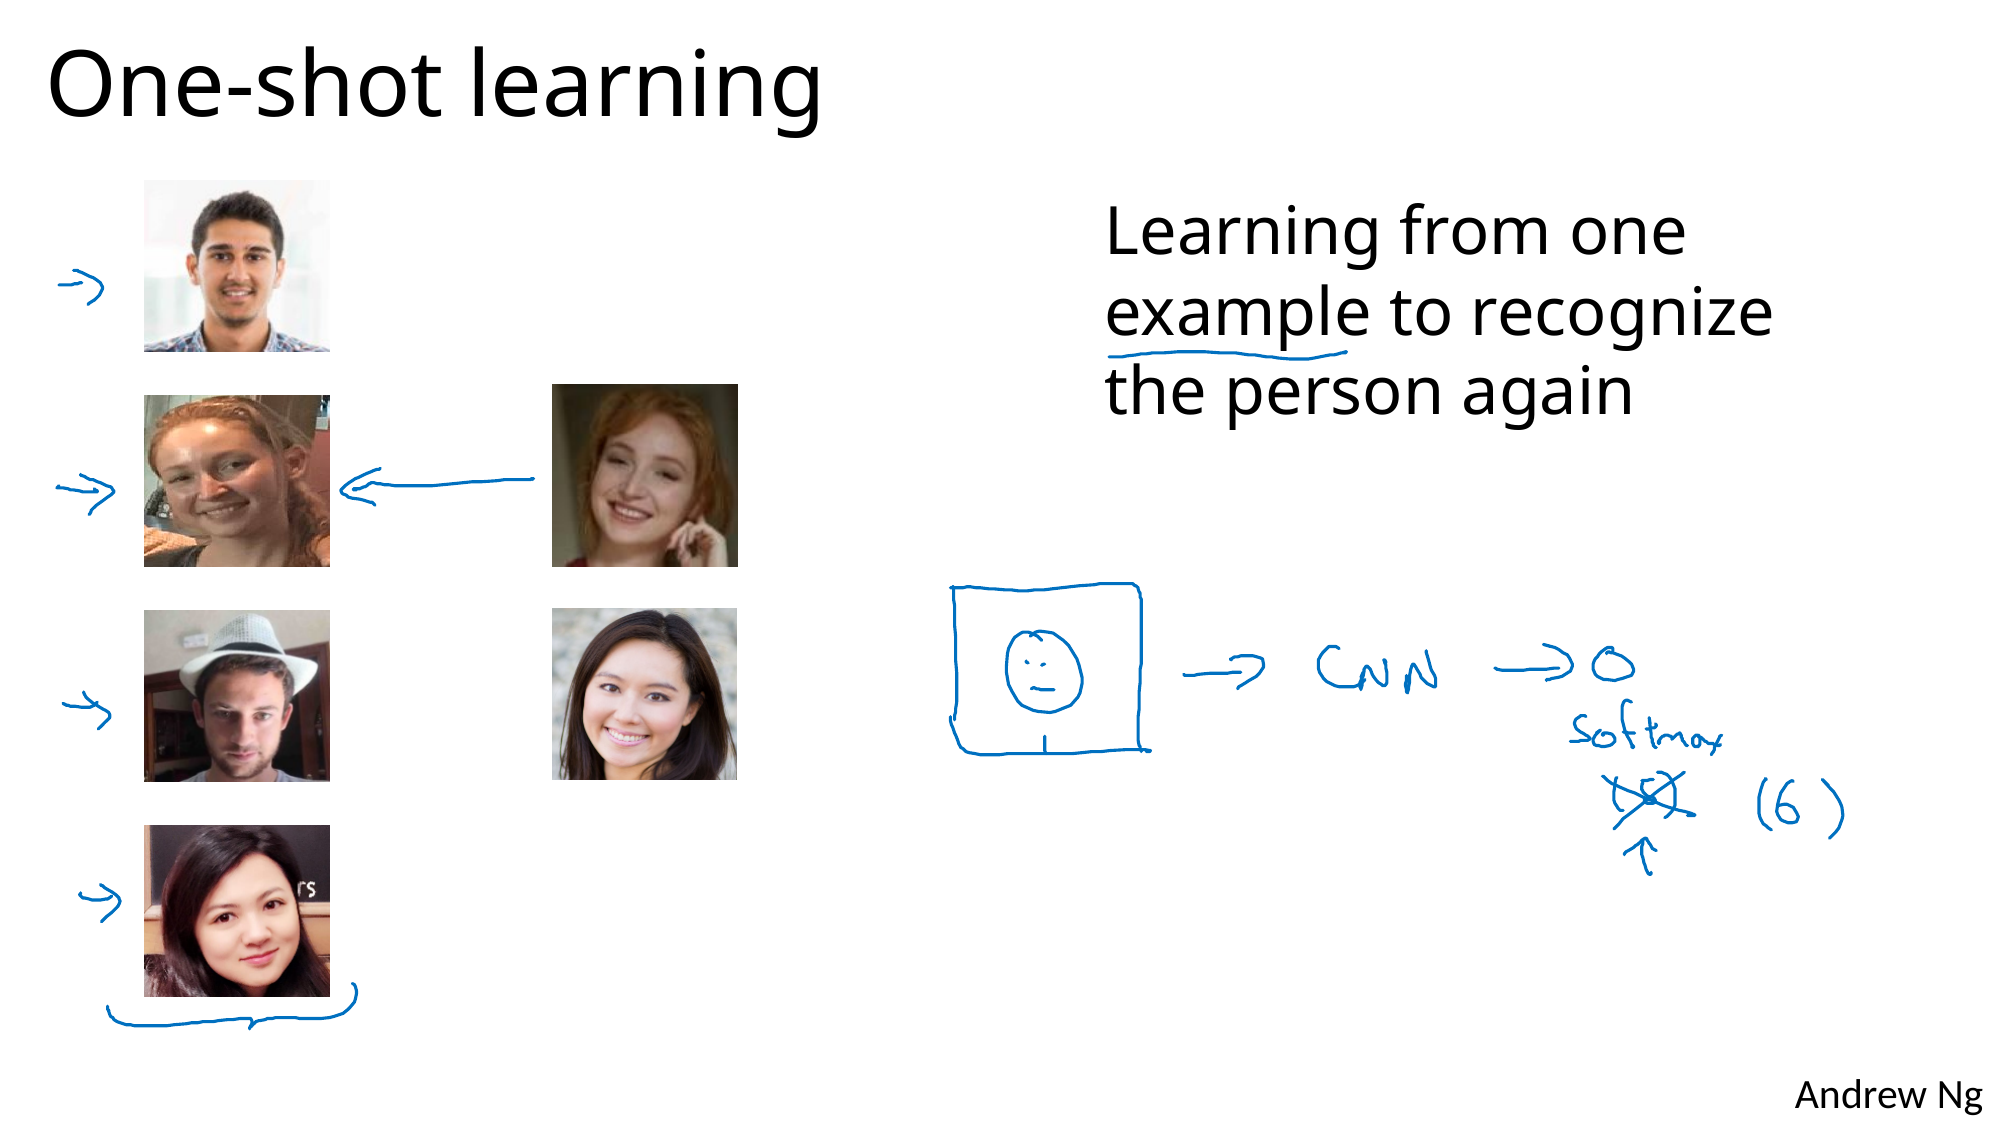

# One-shot learning
Learning from one example to recognize the person again